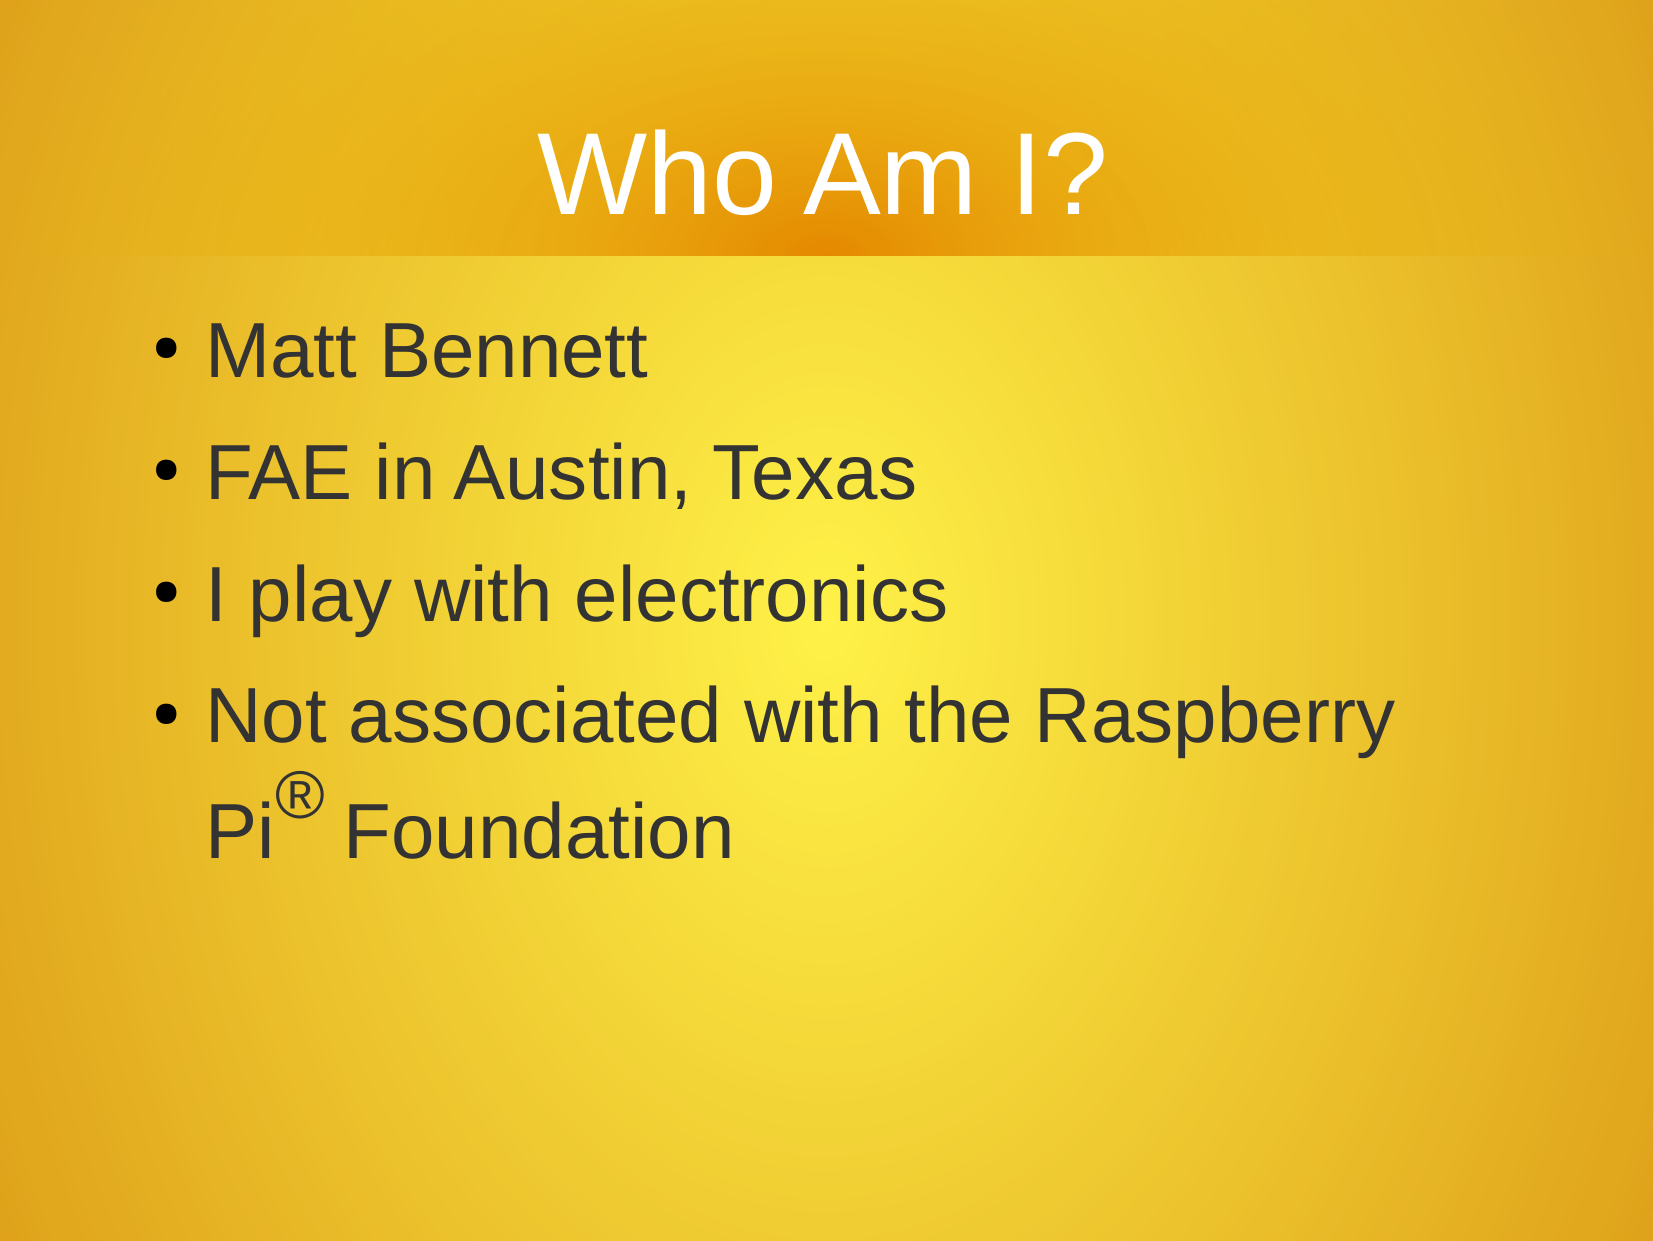

# Who Am I?
Matt Bennett
FAE in Austin, Texas
I play with electronics
Not associated with the Raspberry Pi® Foundation